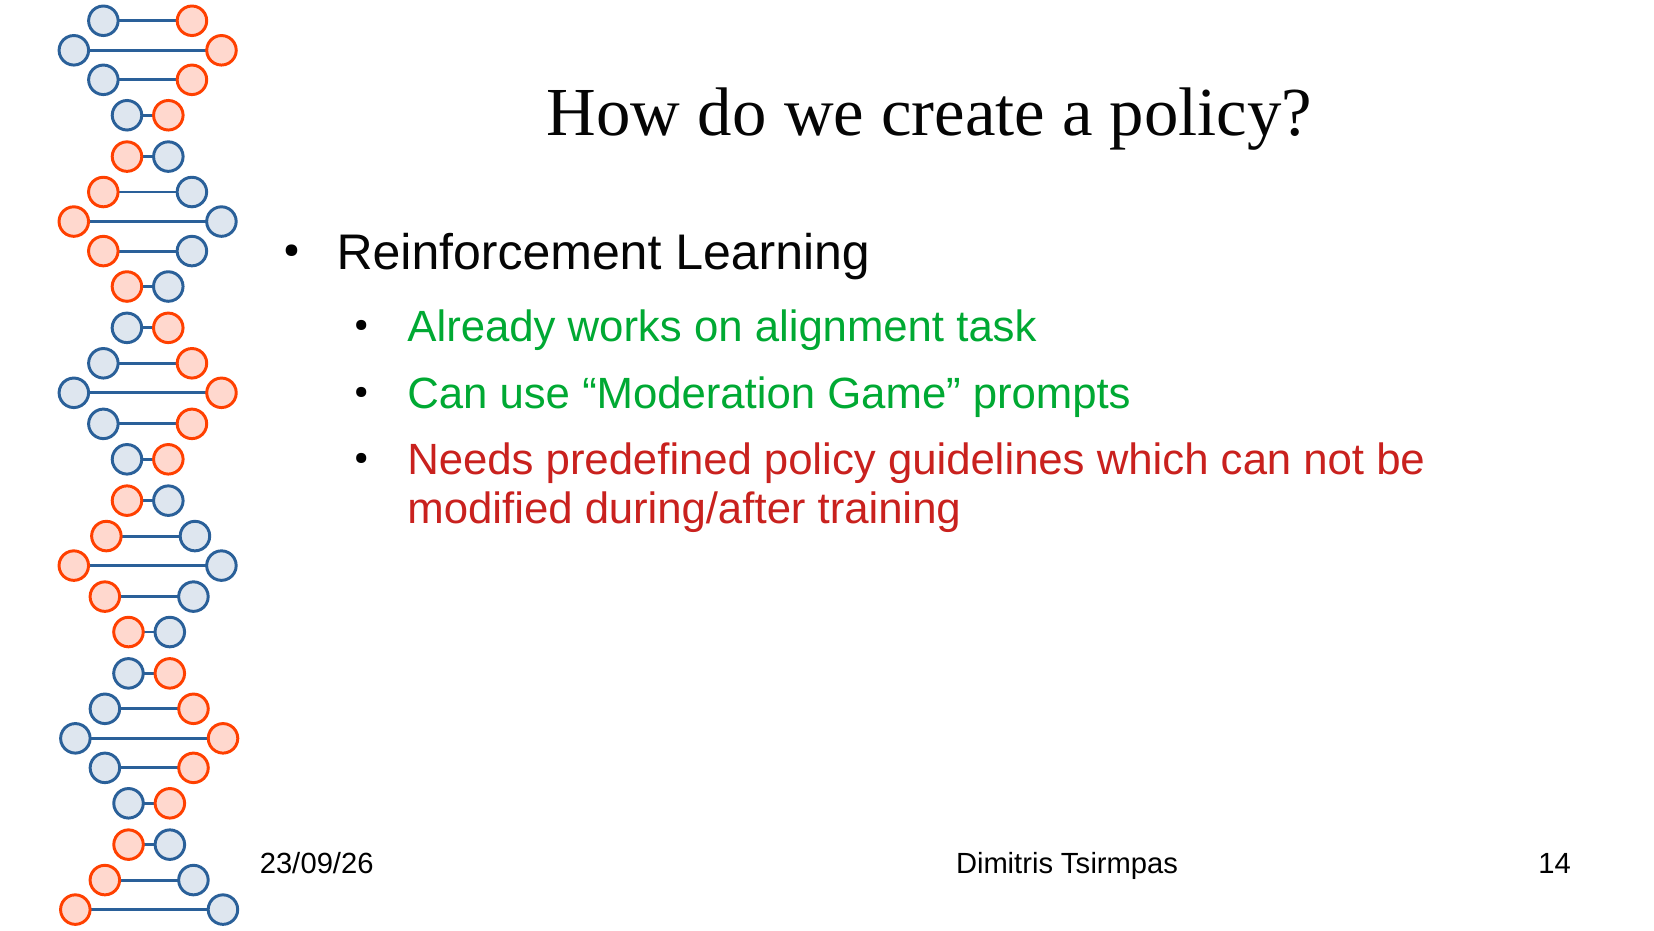

# How do we create a policy?
Reinforcement Learning
Already works on alignment task
Can use “Moderation Game” prompts
Needs predefined policy guidelines which can not be modified during/after training
Dimitris Tsirmpas
14